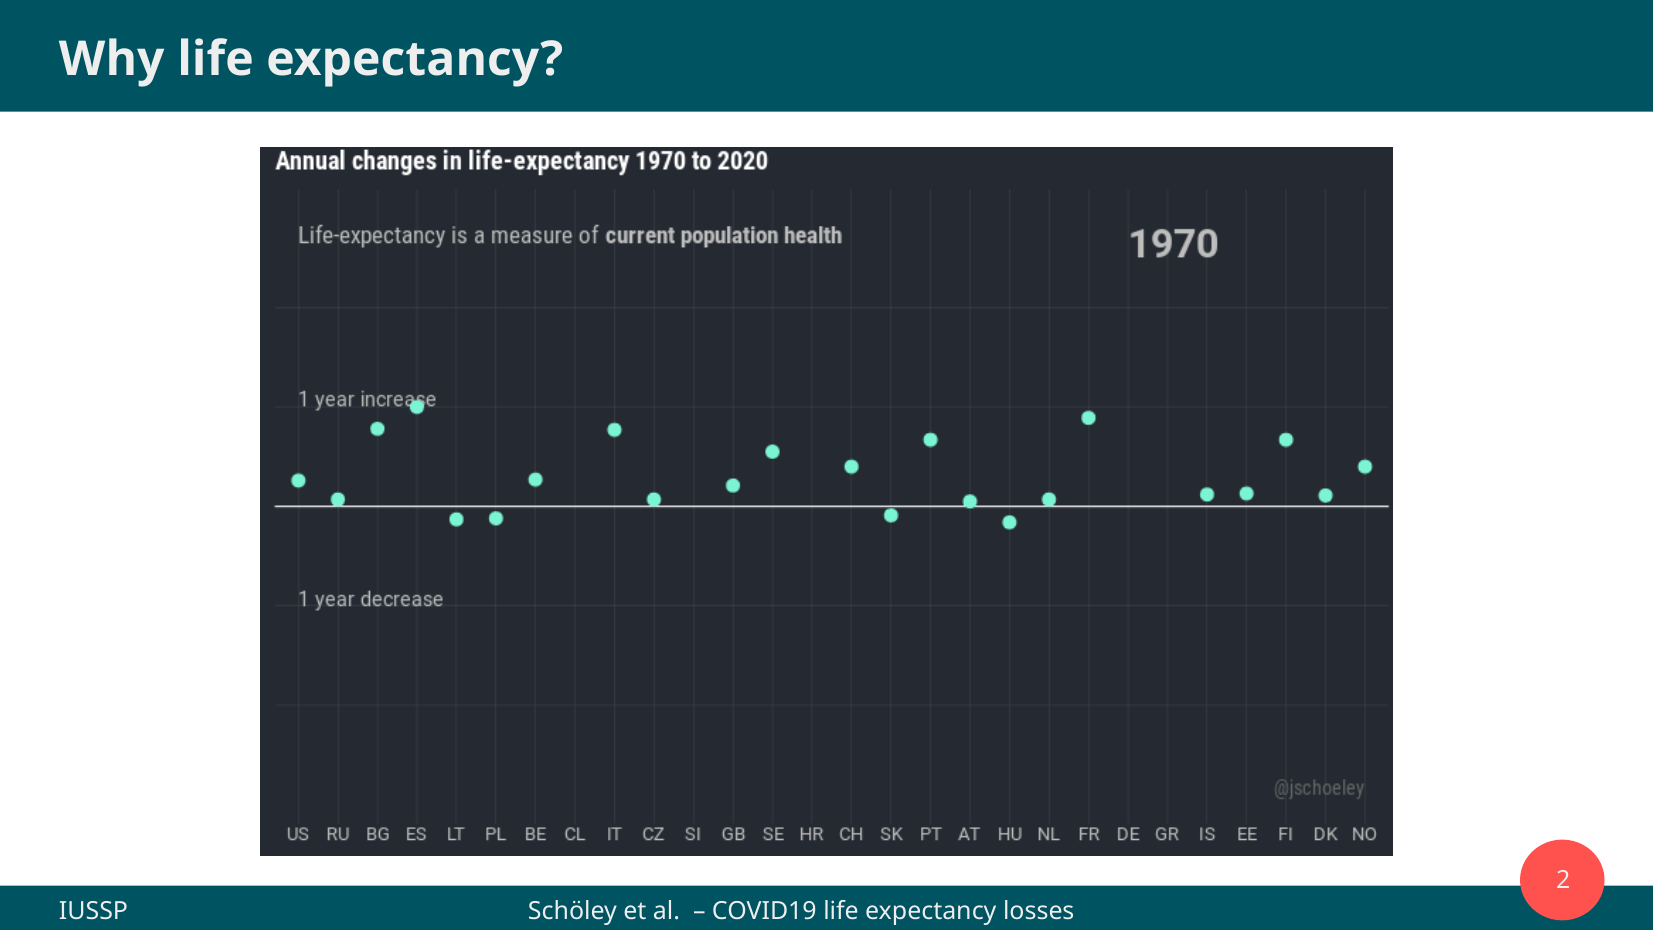

# Why life expectancy?
2
IUSSP
Schöley et al. – COVID19 life expectancy losses